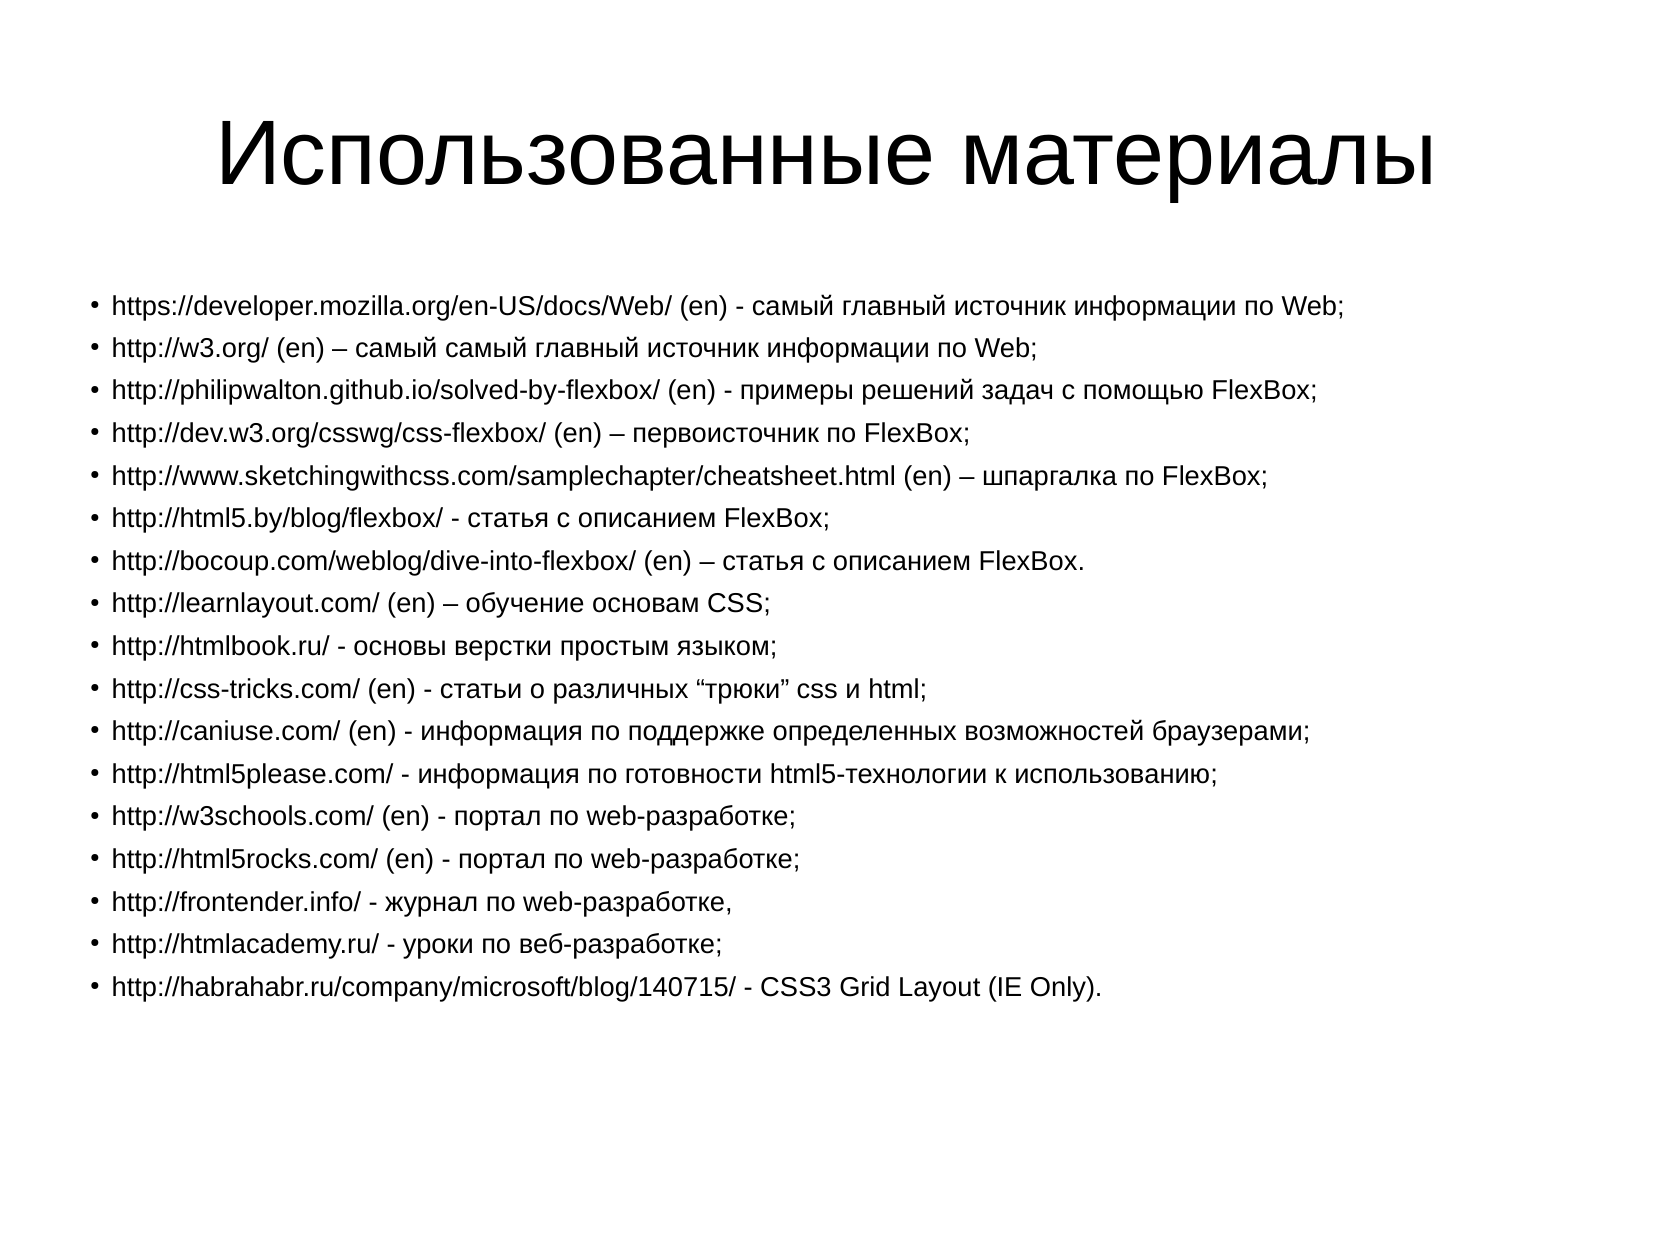

# Использованные материалы
https://developer.mozilla.org/en-US/docs/Web/ (en) - самый главный источник информации по Web;
http://w3.org/ (en) – самый самый главный источник информации по Web;
http://philipwalton.github.io/solved-by-flexbox/ (en) - примеры решений задач с помощью FlexBox;
http://dev.w3.org/csswg/css-flexbox/ (en) – первоисточник по FlexBox;
http://www.sketchingwithcss.com/samplechapter/cheatsheet.html (en) – шпаргалка по FlexBox;
http://html5.by/blog/flexbox/ - статья с описанием FlexBox;
http://bocoup.com/weblog/dive-into-flexbox/ (en) – статья с описанием FlexBox.
http://learnlayout.com/ (en) – обучение основам CSS;
http://htmlbook.ru/ - основы верстки простым языком;
http://css-tricks.com/ (en) - статьи о различных “трюки” css и html;
http://caniuse.com/ (en) - информация по поддержке определенных возможностей браузерами;
http://html5please.com/ - информация по готовности html5-технологии к использованию;
http://w3schools.com/ (en) - портал по web-разработке;
http://html5rocks.com/ (en) - портал по web-разработке;
http://frontender.info/ - журнал по web-разработке,
http://htmlacademy.ru/ - уроки по веб-разработке;
http://habrahabr.ru/company/microsoft/blog/140715/ - CSS3 Grid Layout (IE Only).